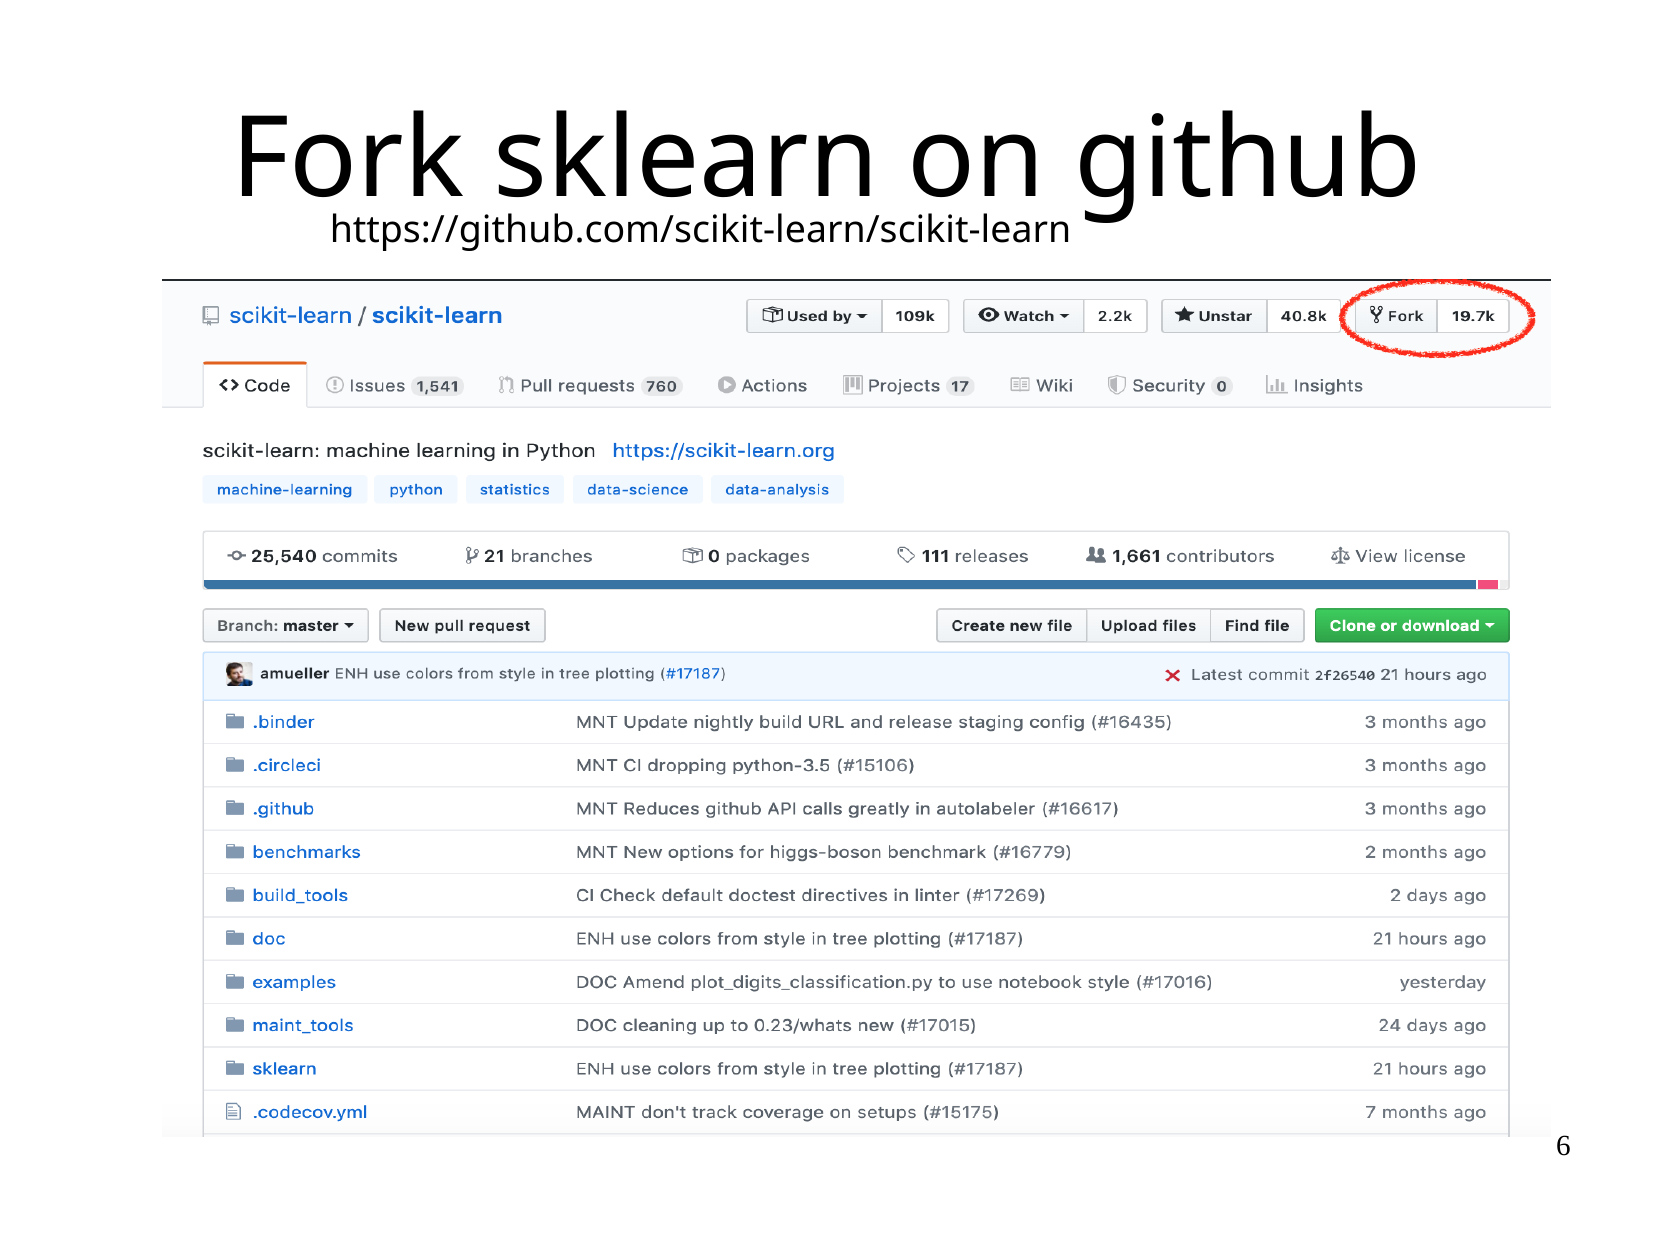

# Fork sklearn on github
https://github.com/scikit-learn/scikit-learn
6